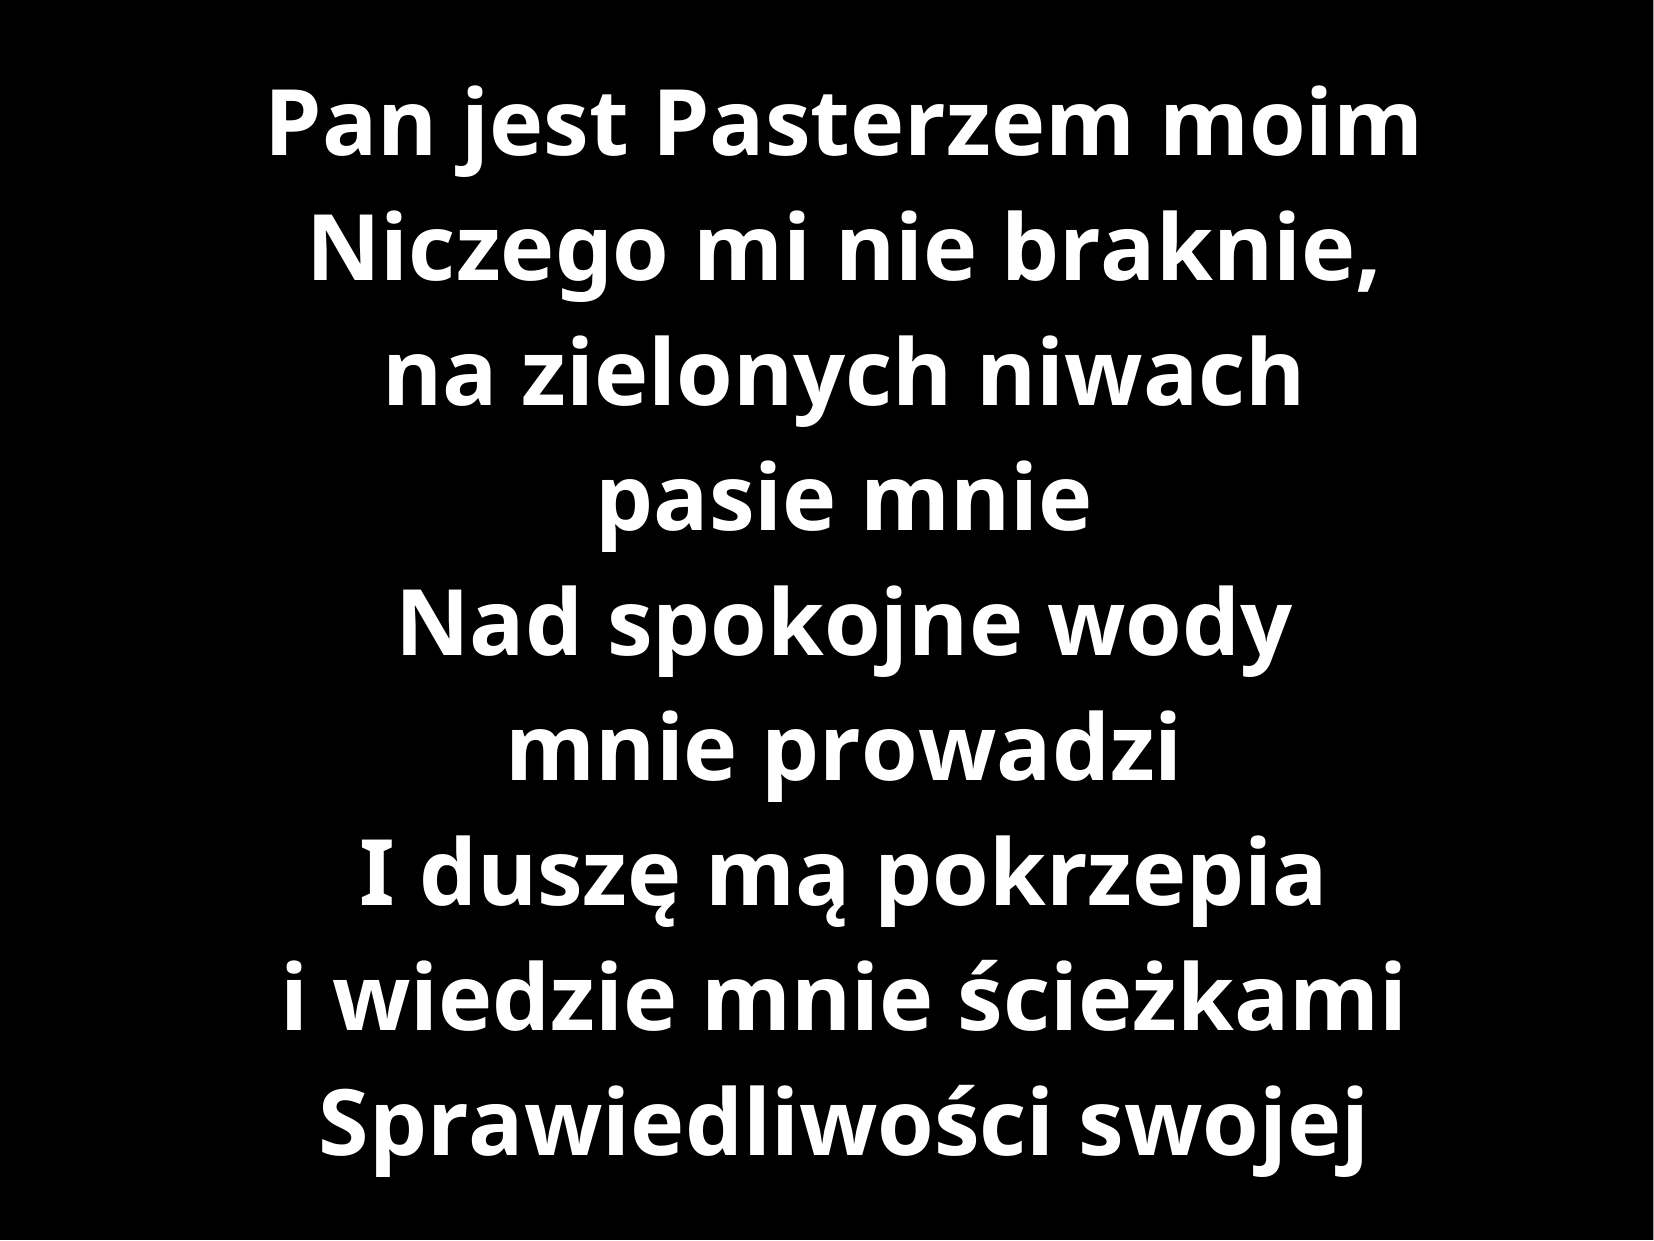

# Pan jest Pasterzem moim
Niczego mi nie braknie,
na zielonych niwach
pasie mnie
Nad spokojne wody
mnie prowadzi
I duszę mą pokrzepia
i wiedzie mnie ścieżkami
Sprawiedliwości swojej